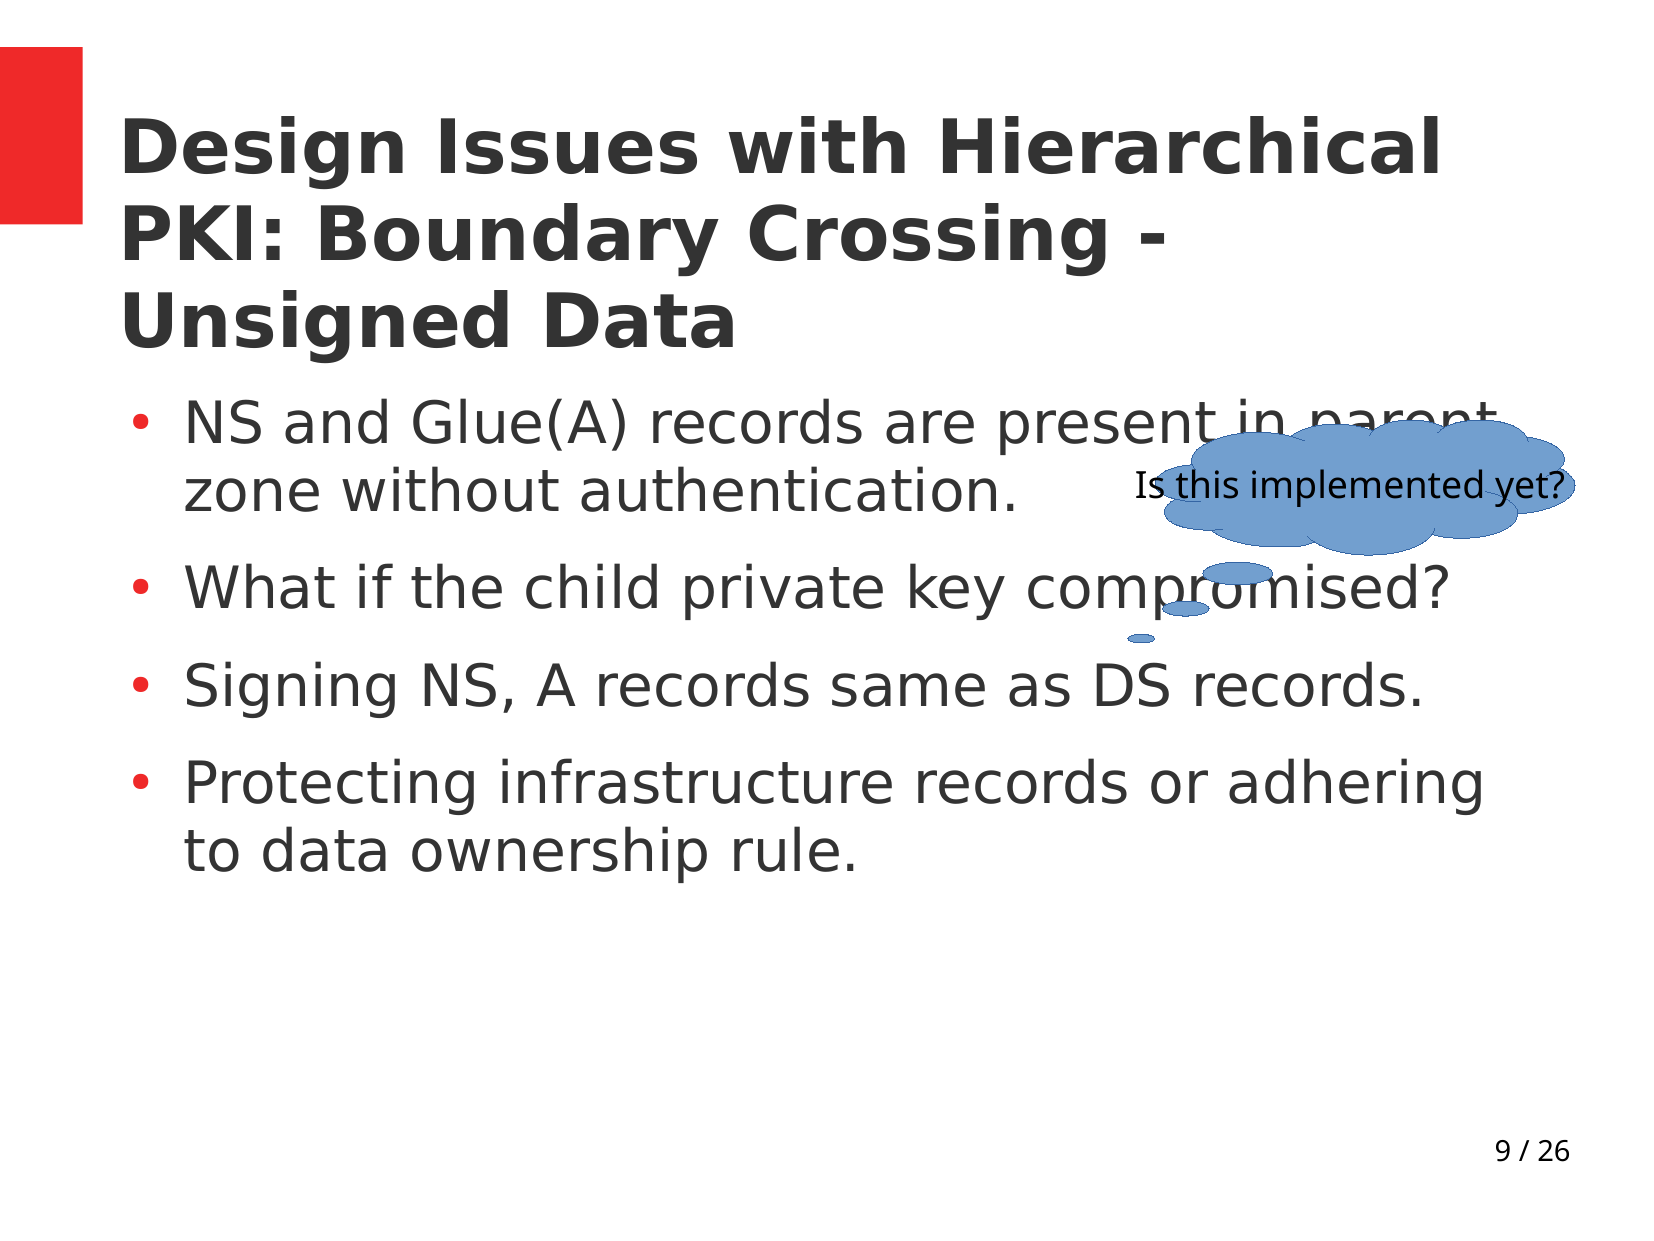

# Design Issues with Hierarchical PKI: Boundary Crossing - Unsigned Data
NS and Glue(A) records are present in parent zone without authentication.
What if the child private key compromised?
Signing NS, A records same as DS records.
Protecting infrastructure records or adhering to data ownership rule.
Is this implemented yet?
9